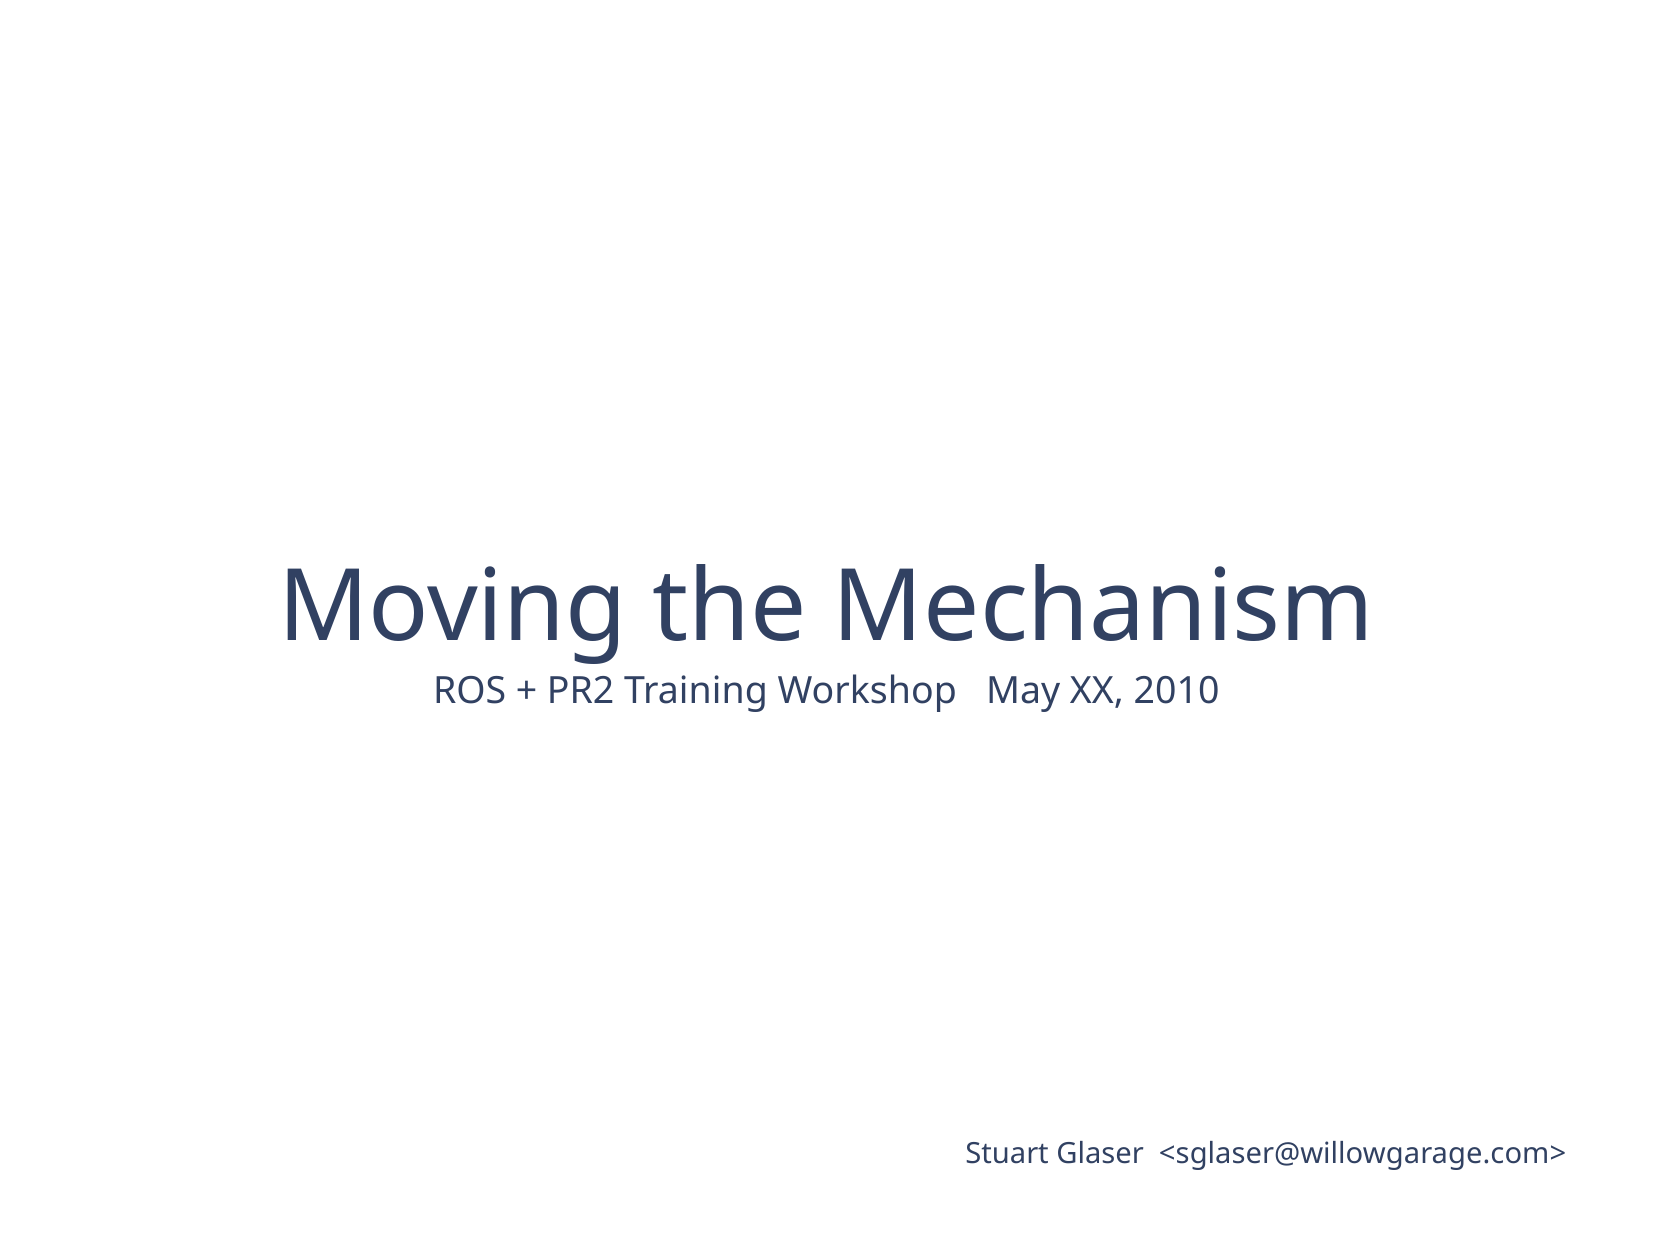

Moving the Mechanism
ROS + PR2 Training Workshop May XX, 2010
Stuart Glaser <sglaser@willowgarage.com>